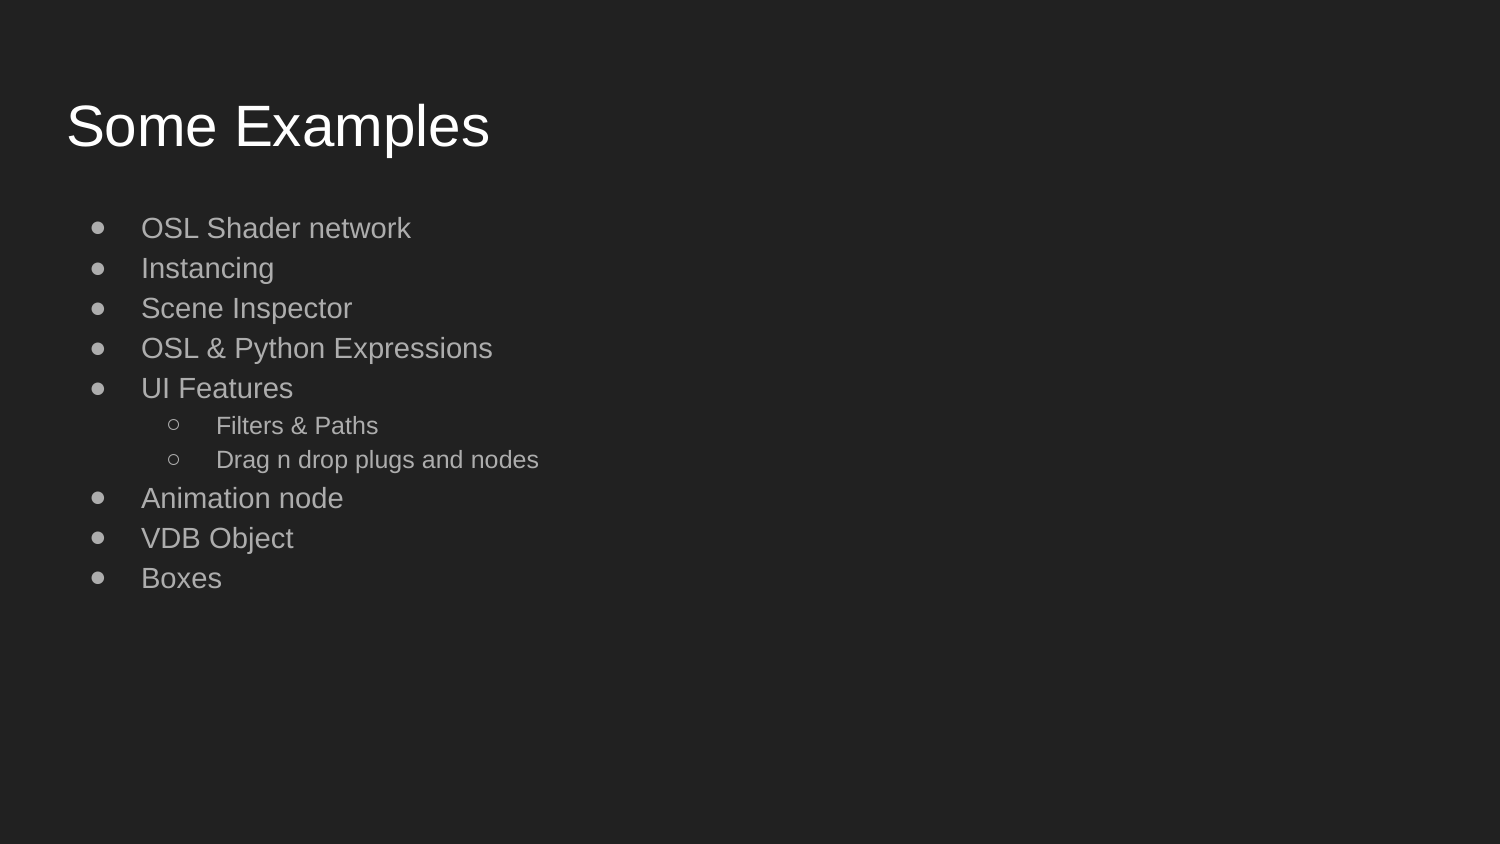

# Some Examples
OSL Shader network
Instancing
Scene Inspector
OSL & Python Expressions
UI Features
Filters & Paths
Drag n drop plugs and nodes
Animation node
VDB Object
Boxes